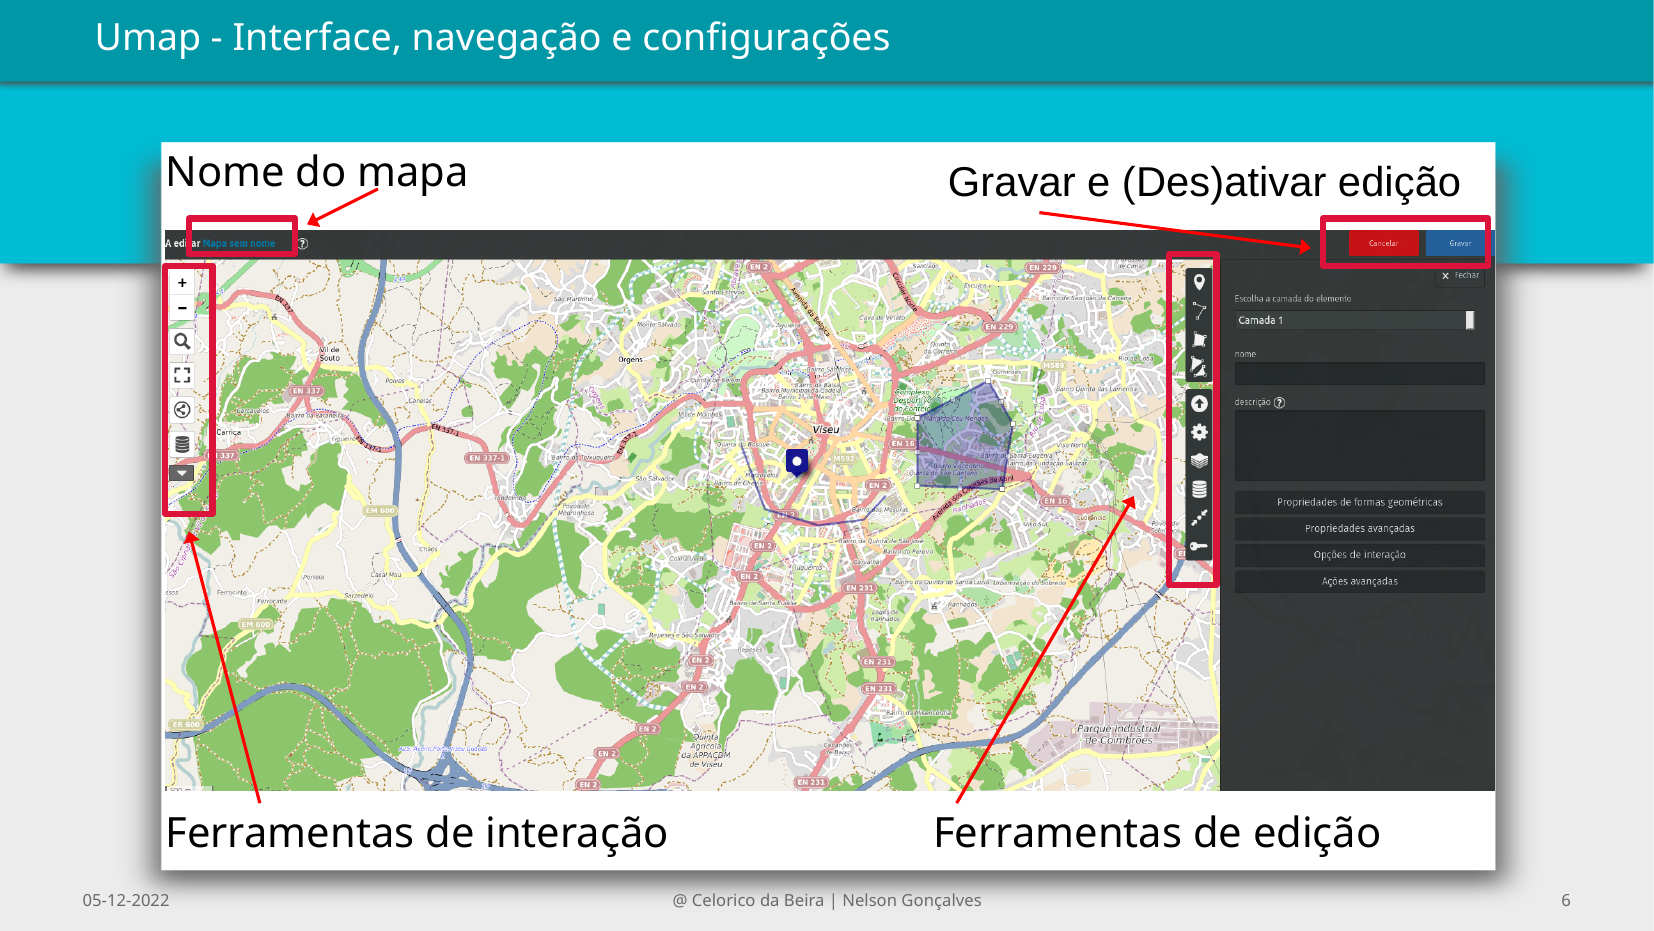

# Umap - Interface, navegação e configurações
Nome do mapa
Gravar e (Des)ativar edição
Ferramentas de interação
Ferramentas de edição
05-12-2022
@ Celorico da Beira | Nelson Gonçalves
6